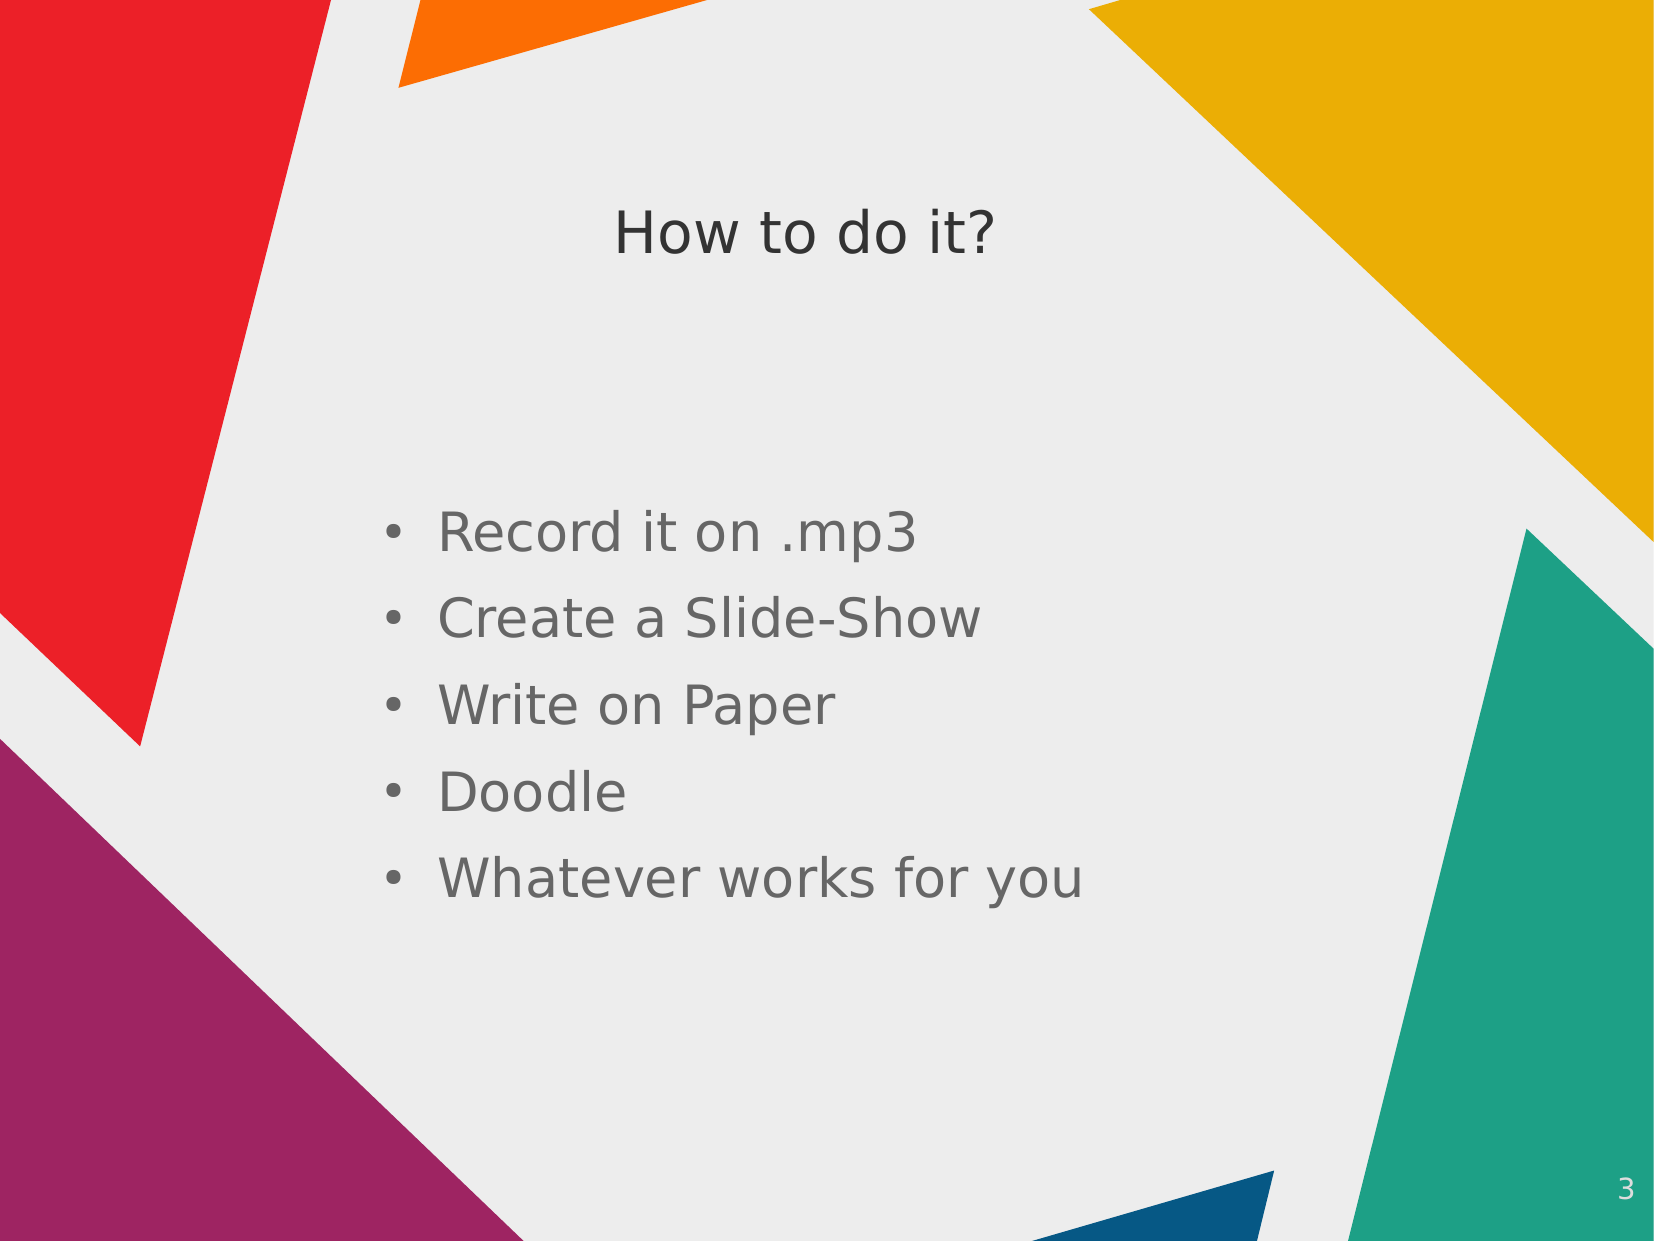

# How to do it?
Record it on .mp3
Create a Slide-Show
Write on Paper
Doodle
Whatever works for you
3